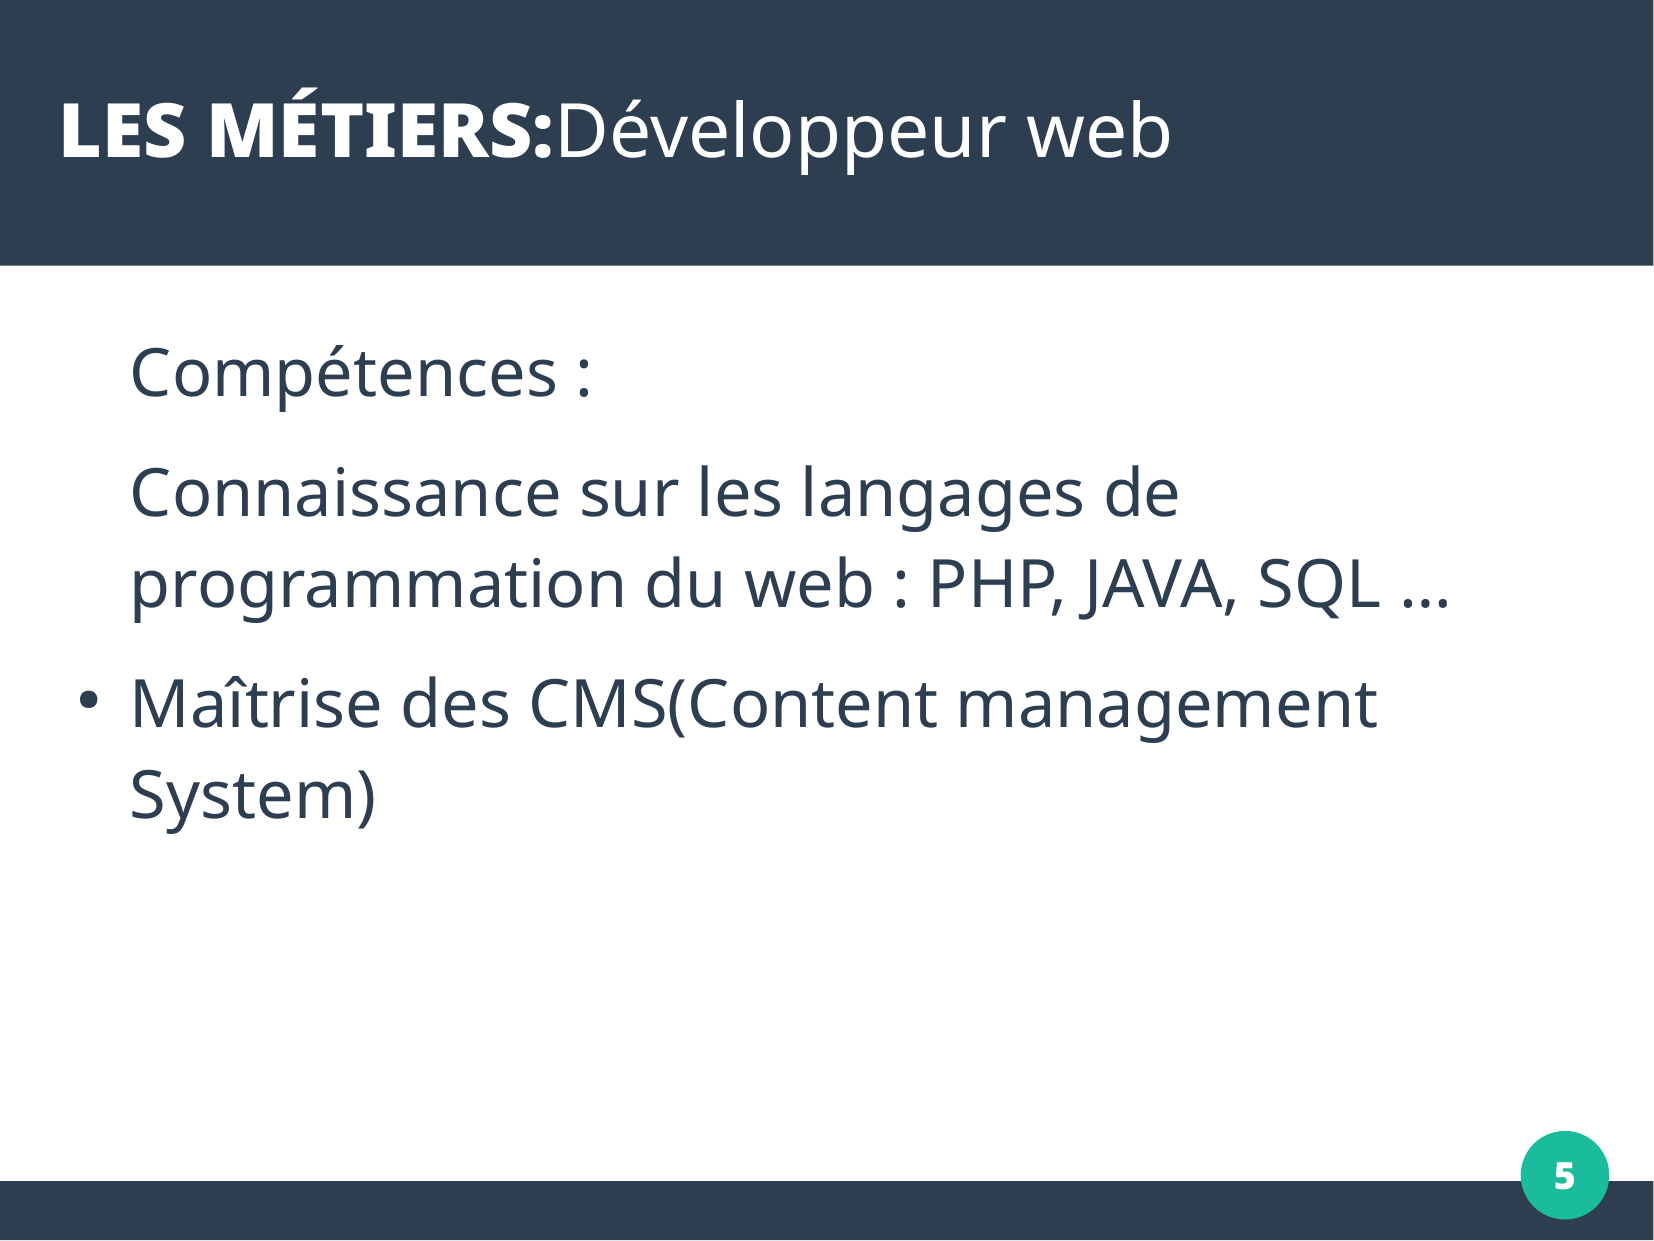

# LES MÉTIERS:Développeur web
Compétences :
Connaissance sur les langages de programmation du web : PHP, JAVA, SQL …
Maîtrise des CMS(Content management System)
5